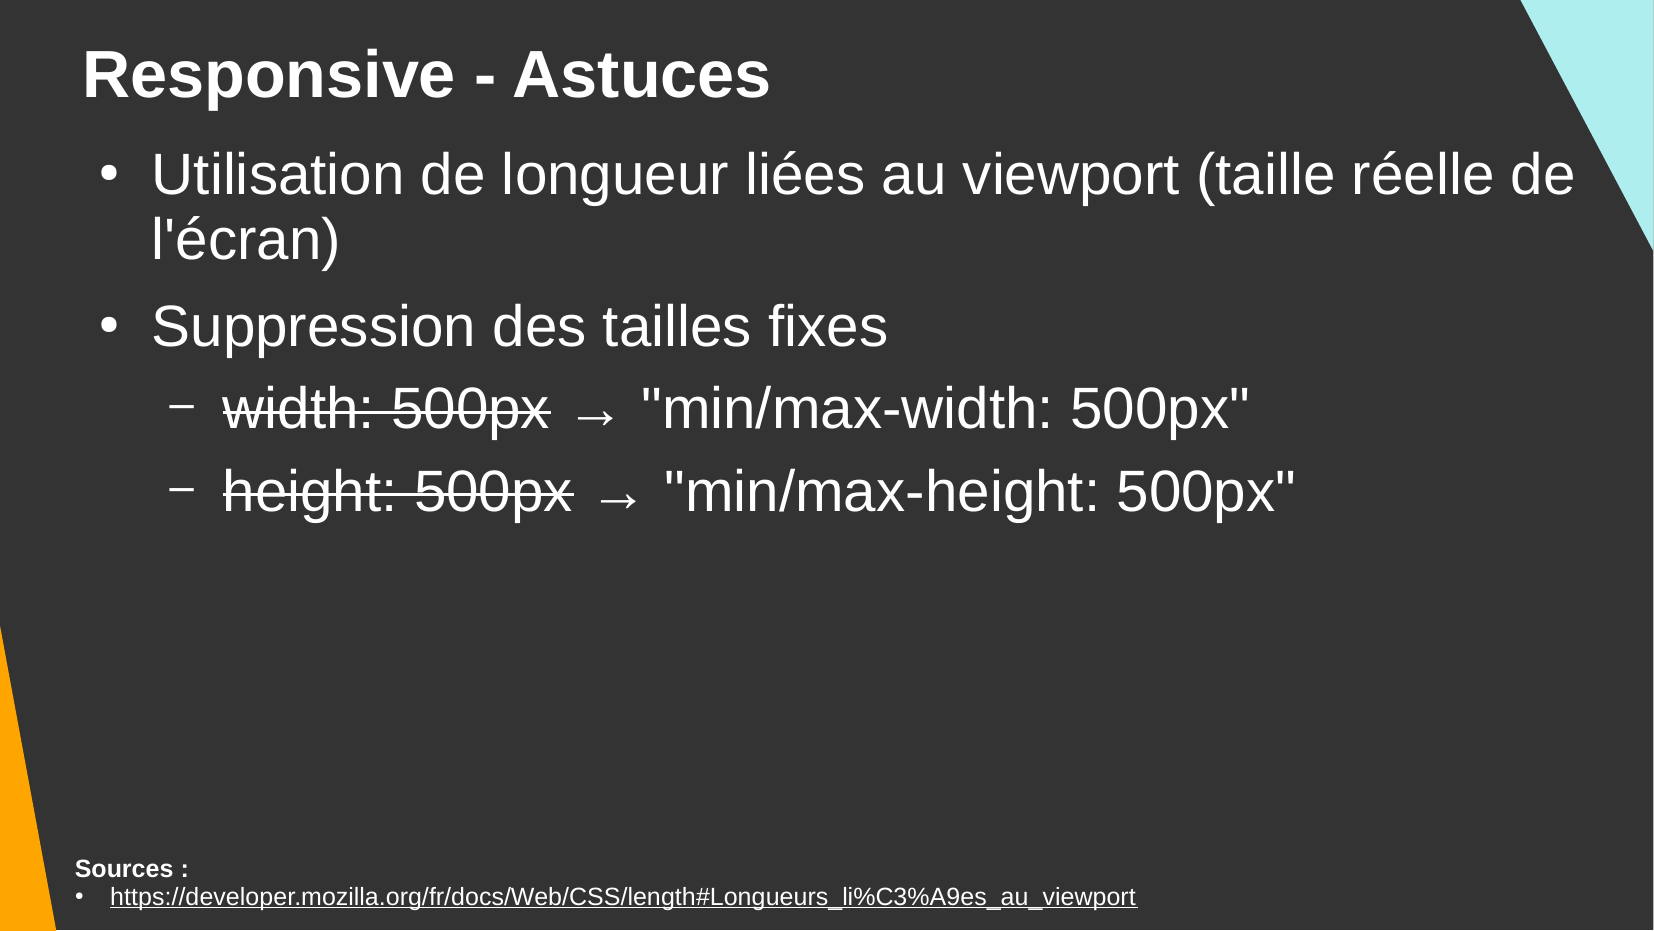

# Responsive - Astuces
Utilisation de longueur liées au viewport (taille réelle de l'écran)
Suppression des tailles fixes
width: 500px → "min/max-width: 500px"
height: 500px → "min/max-height: 500px"
Sources :
https://developer.mozilla.org/fr/docs/Web/CSS/length#Longueurs_li%C3%A9es_au_viewport